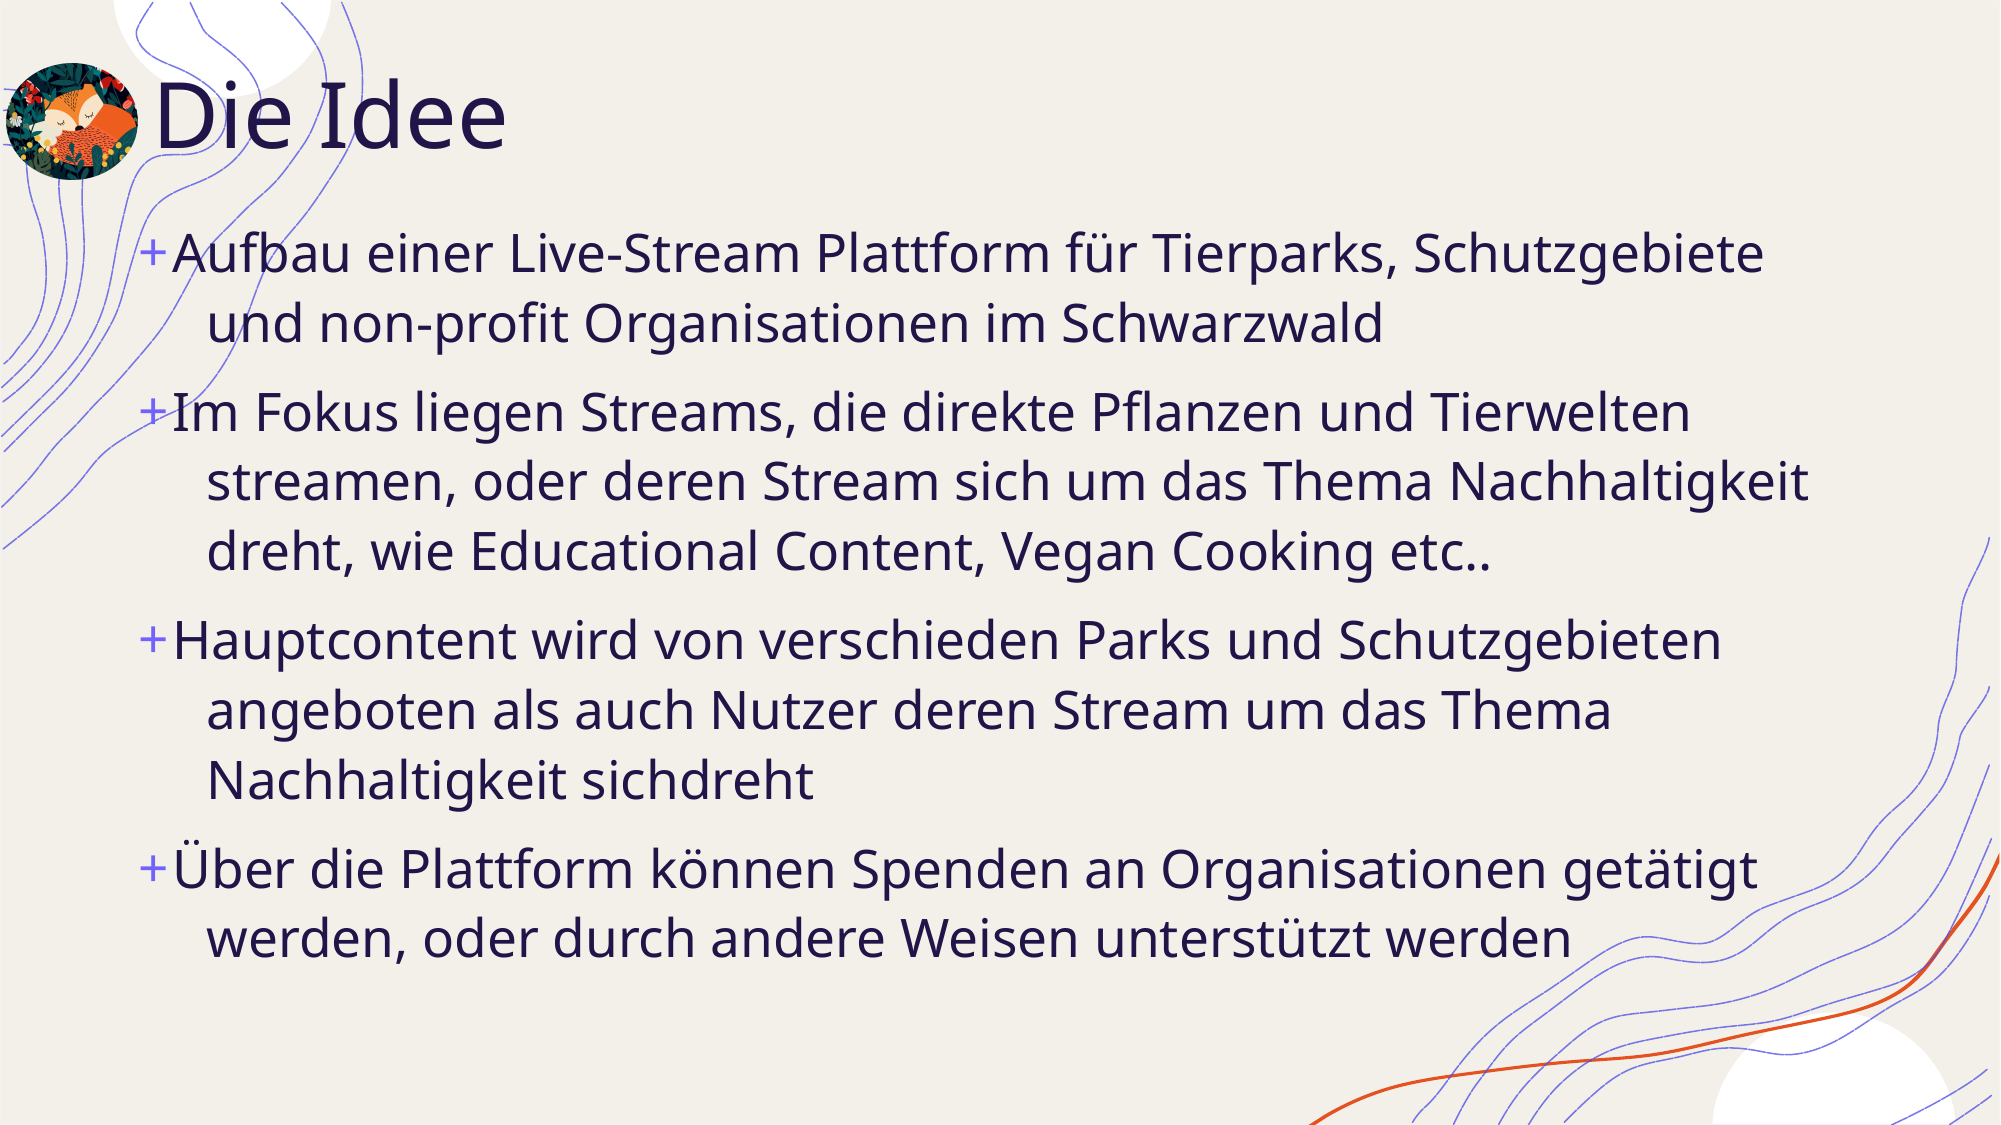

# Die Idee
Aufbau einer Live-Stream Plattform für Tierparks, Schutzgebiete und non-profit Organisationen im Schwarzwald
Im Fokus liegen Streams, die direkte Pflanzen und Tierwelten streamen, oder deren Stream sich um das Thema Nachhaltigkeit dreht, wie Educational Content, Vegan Cooking etc..
Hauptcontent wird von verschieden Parks und Schutzgebieten angeboten als auch Nutzer deren Stream um das Thema Nachhaltigkeit sichdreht
Über die Plattform können Spenden an Organisationen getätigt werden, oder durch andere Weisen unterstützt werden